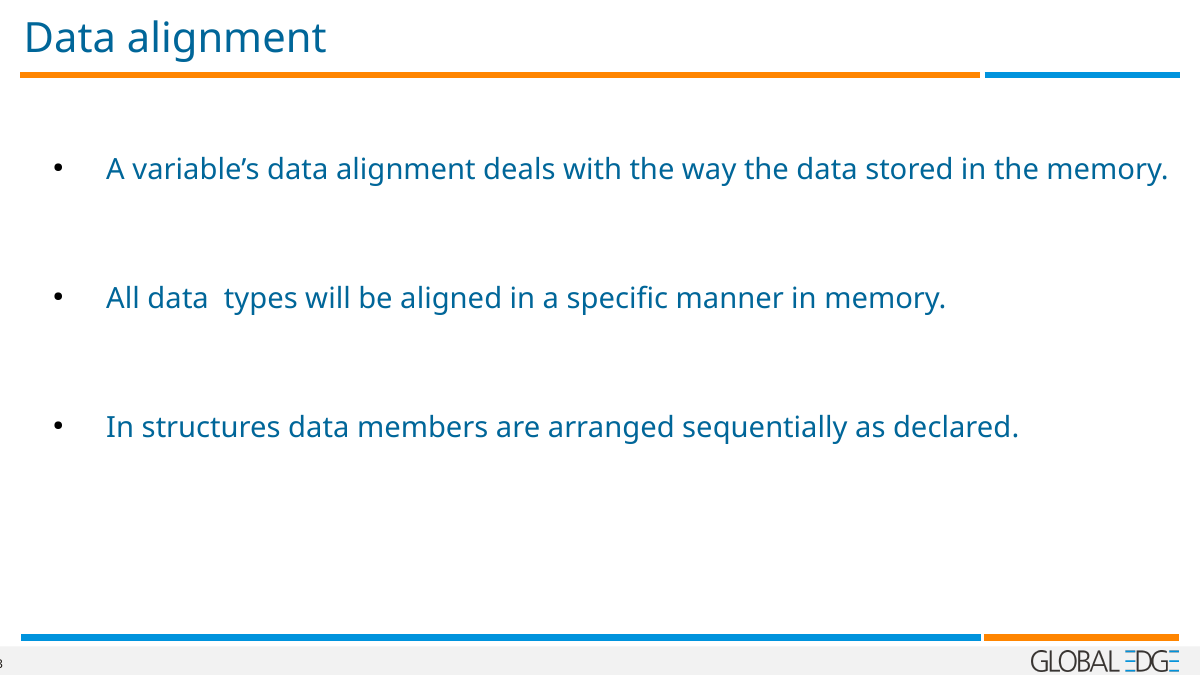

# Data alignment
A variable’s data alignment deals with the way the data stored in the memory.
All data types will be aligned in a specific manner in memory.
In structures data members are arranged sequentially as declared.